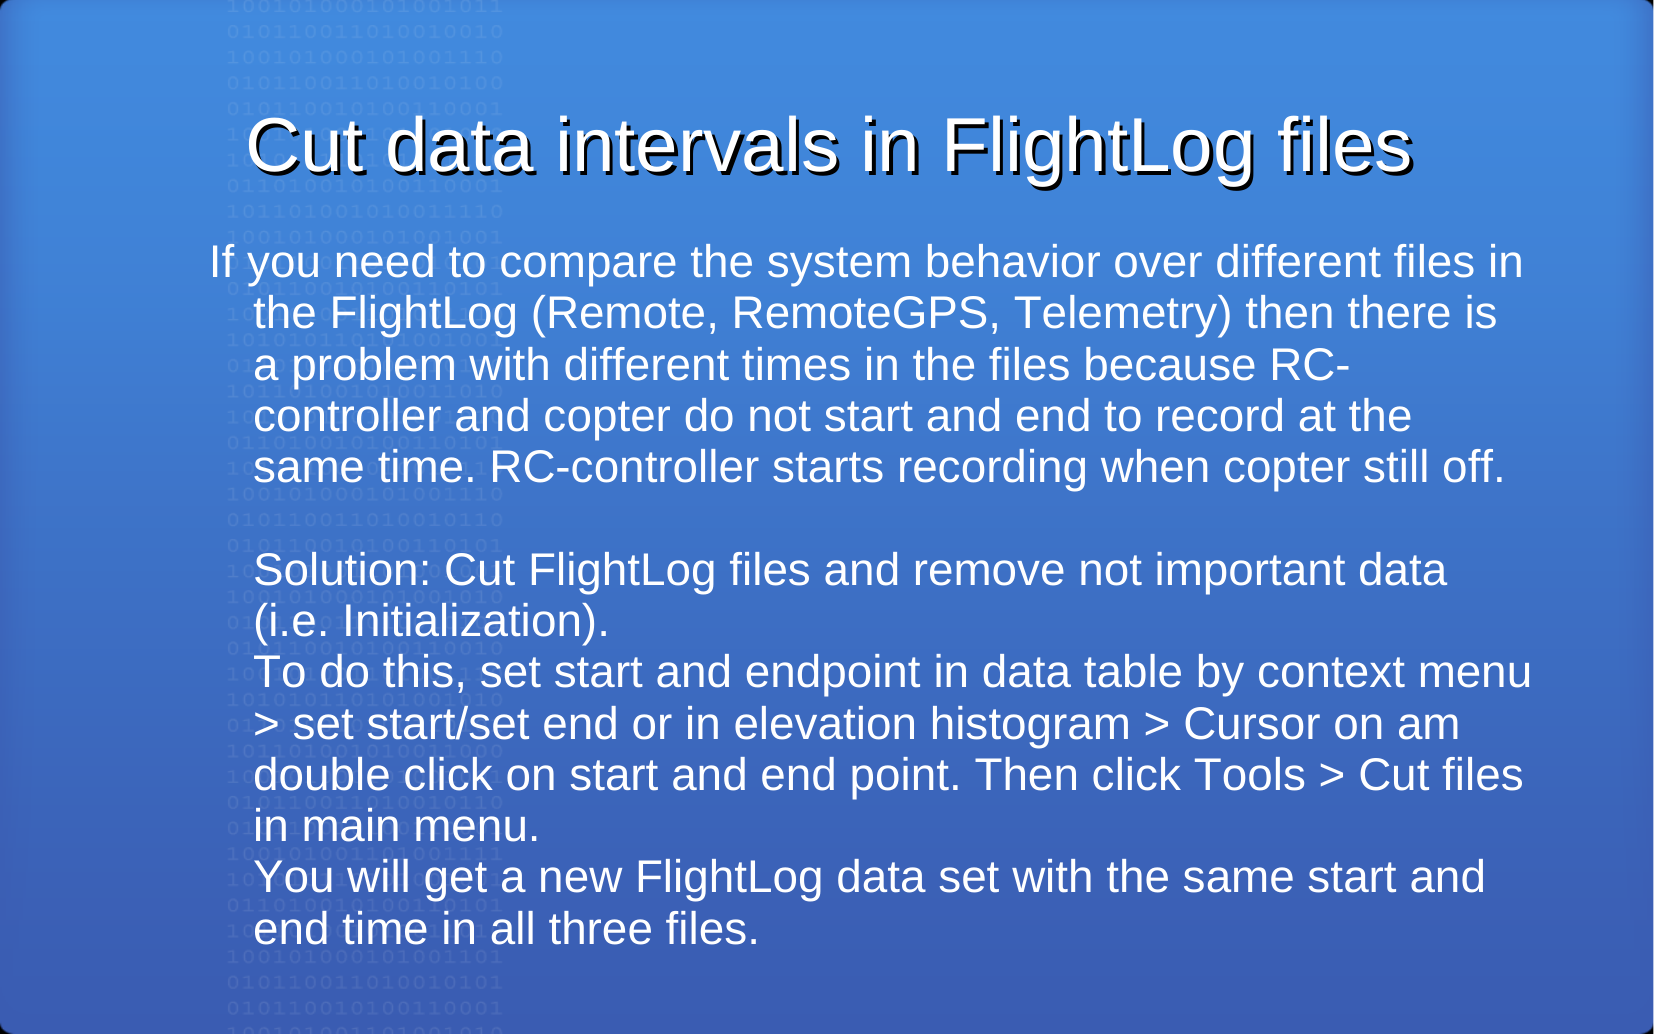

# Cut data intervals in FlightLog files
If you need to compare the system behavior over different files in the FlightLog (Remote, RemoteGPS, Telemetry) then there is a problem with different times in the files because RC-controller and copter do not start and end to record at the same time. RC-controller starts recording when copter still off.
Solution: Cut FlightLog files and remove not important data (i.e. Initialization).
To do this, set start and endpoint in data table by context menu > set start/set end or in elevation histogram > Cursor on am double click on start and end point. Then click Tools > Cut files in main menu.
You will get a new FlightLog data set with the same start and end time in all three files.